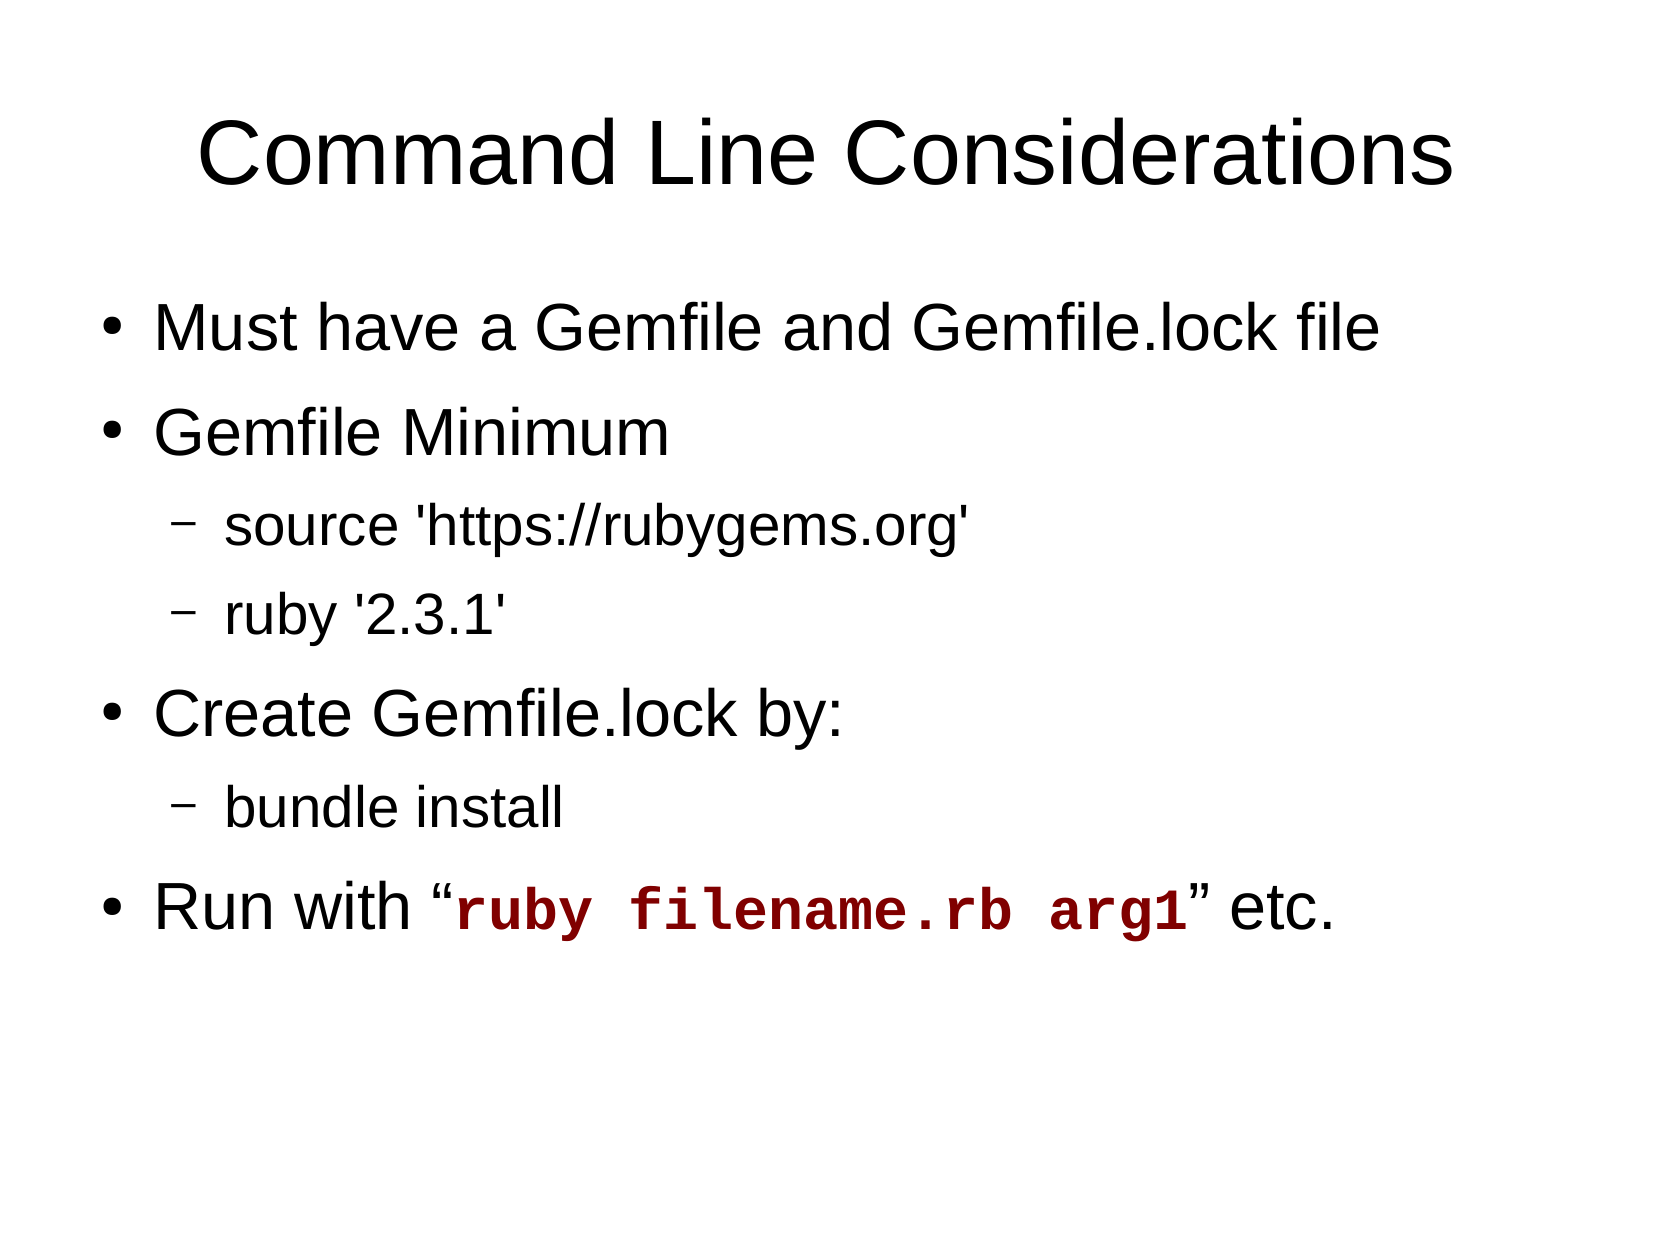

# Command Line Considerations
Must have a Gemfile and Gemfile.lock file
Gemfile Minimum
source 'https://rubygems.org'
ruby '2.3.1'
Create Gemfile.lock by:
bundle install
Run with “ruby filename.rb arg1” etc.